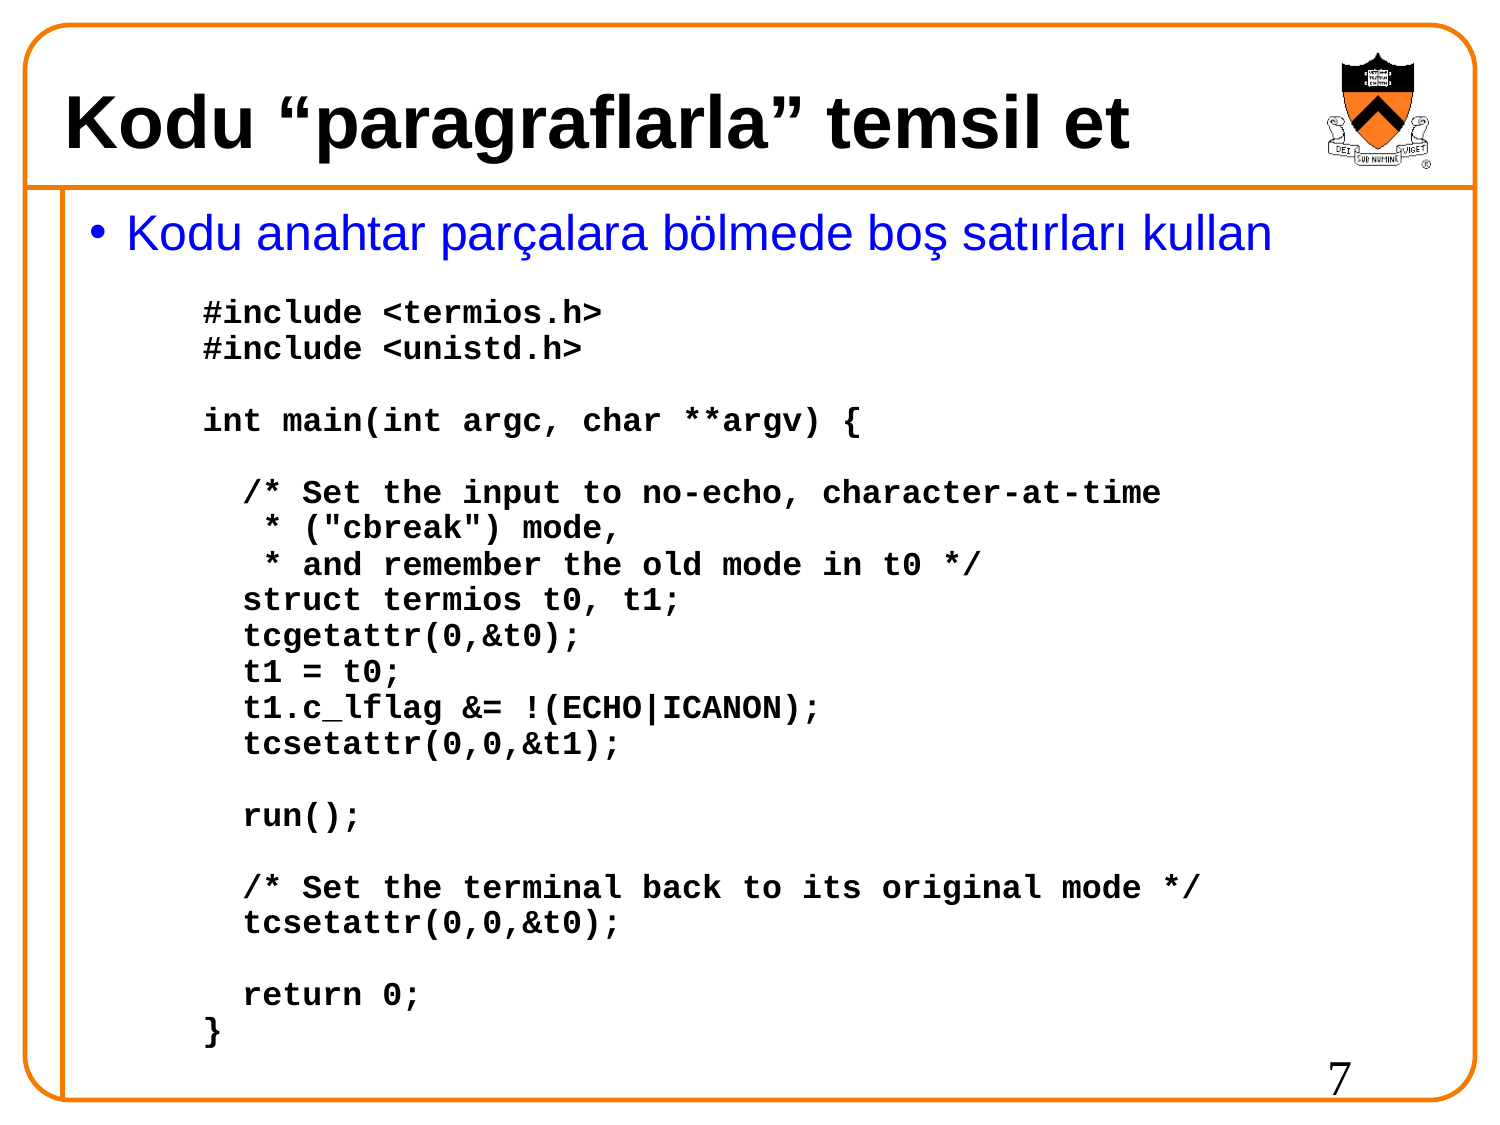

# Kodu “paragraflarla” temsil et
Kodu anahtar parçalara bölmede boş satırları kullan
#include <termios.h>
#include <unistd.h>
int main(int argc, char **argv) {
 /* Set the input to no-echo, character-at-time
 * ("cbreak") mode,
 * and remember the old mode in t0 */
 struct termios t0, t1;
 tcgetattr(0,&t0);
 t1 = t0;
 t1.c_lflag &= !(ECHO|ICANON);
 tcsetattr(0,0,&t1);
 run();
 /* Set the terminal back to its original mode */
 tcsetattr(0,0,&t0);
 return 0;
}
7